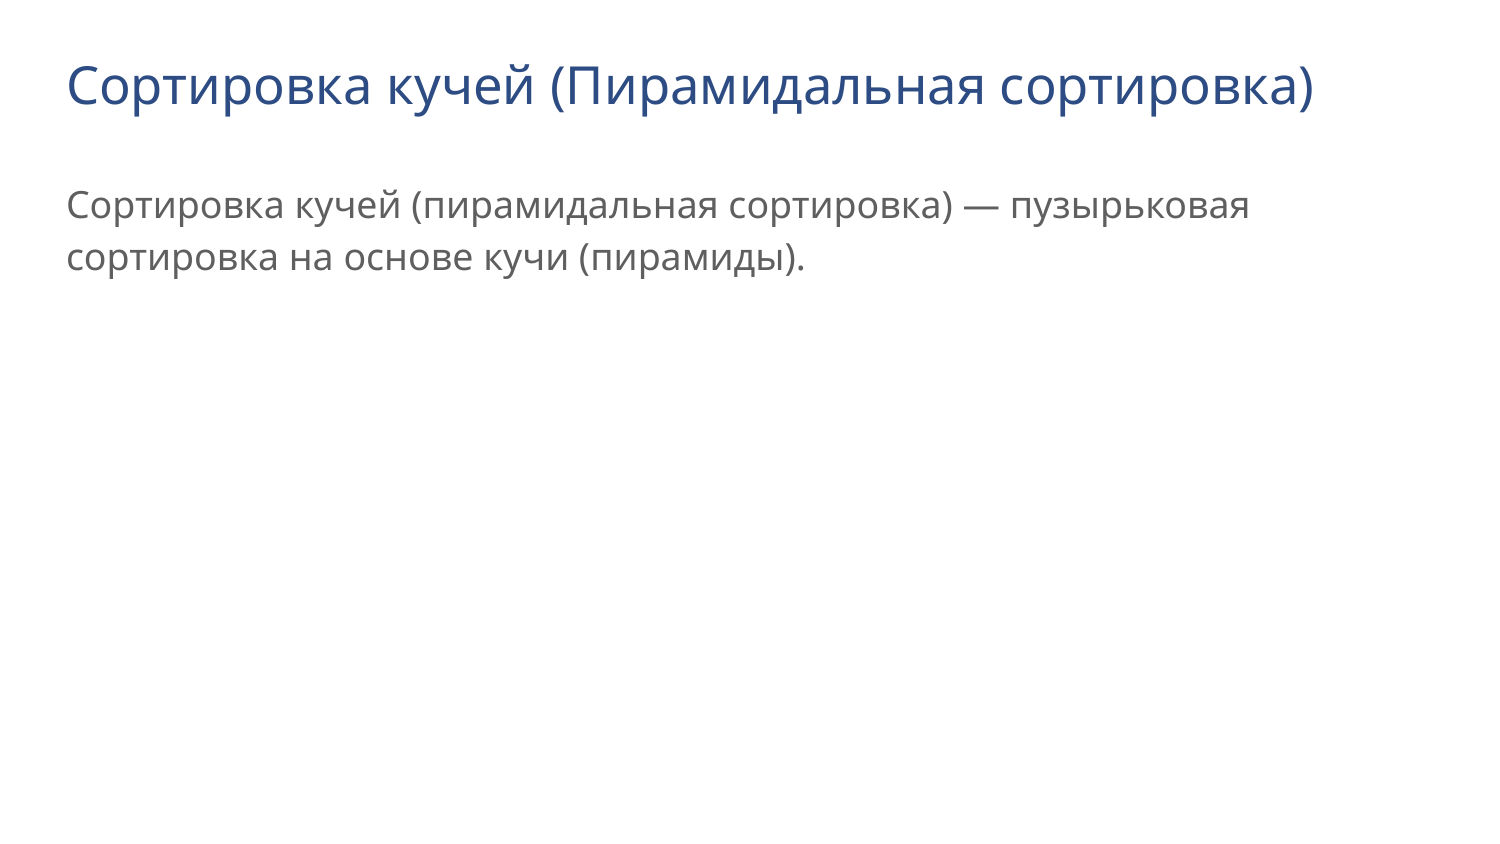

# Сортировка кучей (Пирамидальная сортировка)
Сортировка кучей (пирамидальная сортировка) — пузырьковая сортировка на основе кучи (пирамиды).